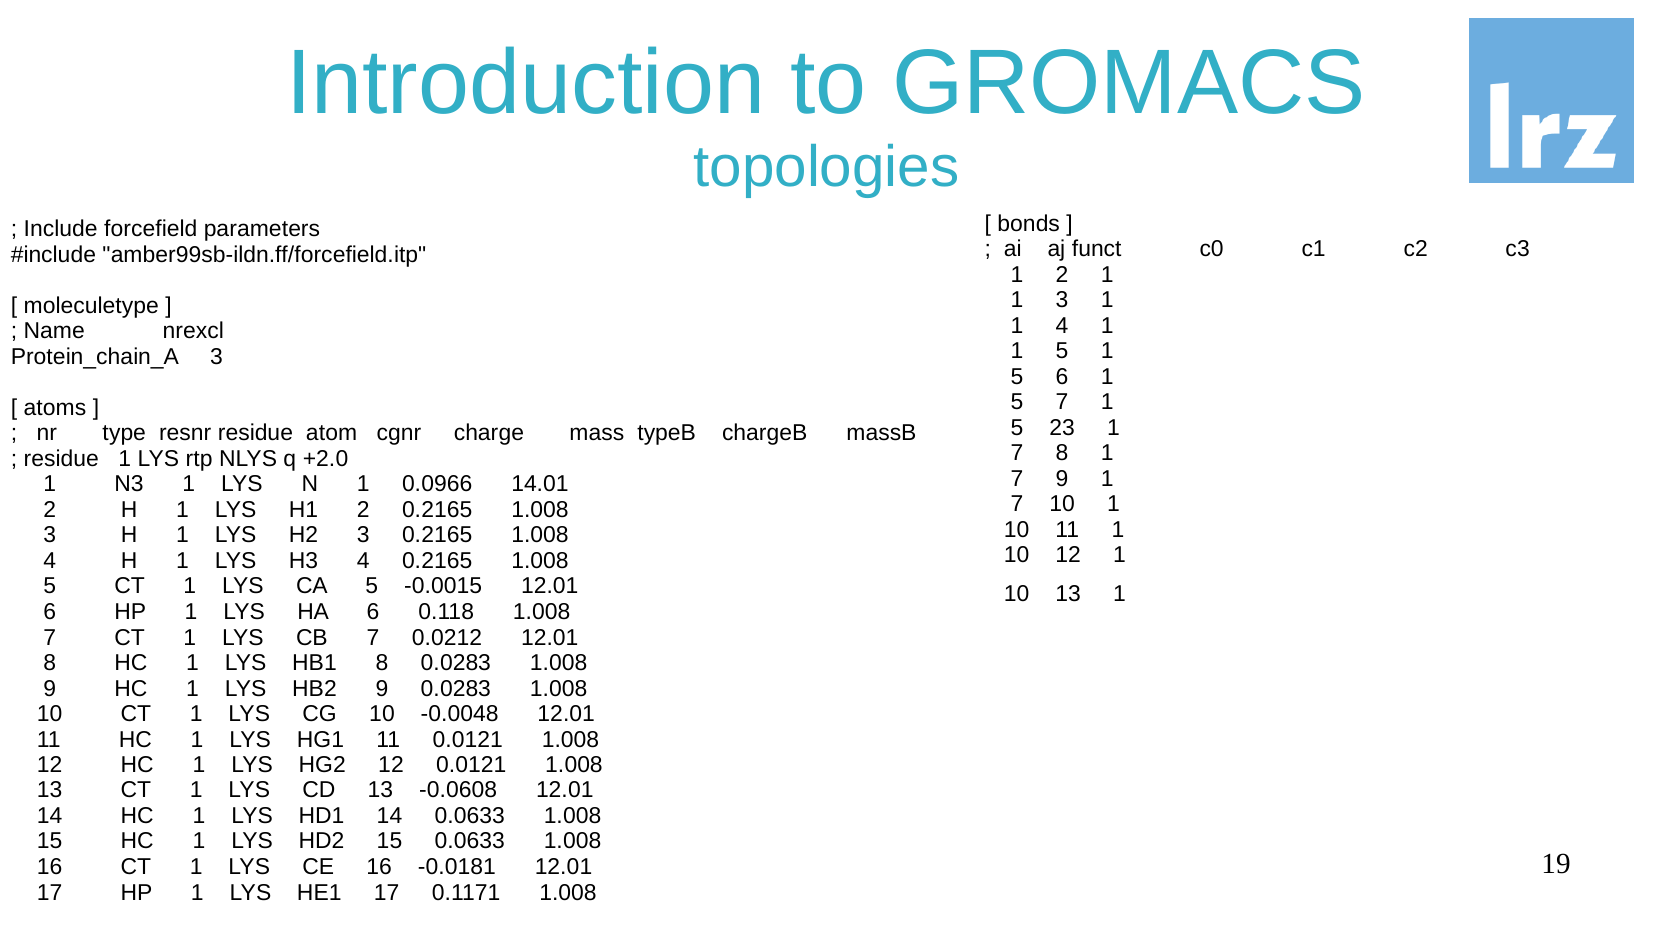

# Introduction to GROMACS topologies
[ bonds ]
; ai aj funct c0 c1 c2 c3
 1 2 1
 1 3 1
 1 4 1
 1 5 1
 5 6 1
 5 7 1
 5 23 1
 7 8 1
 7 9 1
 7 10 1
 10 11 1
 10 12 1
 10 13 1
; Include forcefield parameters
#include "amber99sb-ildn.ff/forcefield.itp"
[ moleculetype ]
; Name nrexcl
Protein_chain_A 3
[ atoms ]
; nr type resnr residue atom cgnr charge mass typeB chargeB massB
; residue 1 LYS rtp NLYS q +2.0
 1 N3 1 LYS N 1 0.0966 14.01
 2 H 1 LYS H1 2 0.2165 1.008
 3 H 1 LYS H2 3 0.2165 1.008
 4 H 1 LYS H3 4 0.2165 1.008
 5 CT 1 LYS CA 5 -0.0015 12.01
 6 HP 1 LYS HA 6 0.118 1.008
 7 CT 1 LYS CB 7 0.0212 12.01
 8 HC 1 LYS HB1 8 0.0283 1.008
 9 HC 1 LYS HB2 9 0.0283 1.008
 10 CT 1 LYS CG 10 -0.0048 12.01
 11 HC 1 LYS HG1 11 0.0121 1.008
 12 HC 1 LYS HG2 12 0.0121 1.008
 13 CT 1 LYS CD 13 -0.0608 12.01
 14 HC 1 LYS HD1 14 0.0633 1.008
 15 HC 1 LYS HD2 15 0.0633 1.008
 16 CT 1 LYS CE 16 -0.0181 12.01
 17 HP 1 LYS HE1 17 0.1171 1.008
19